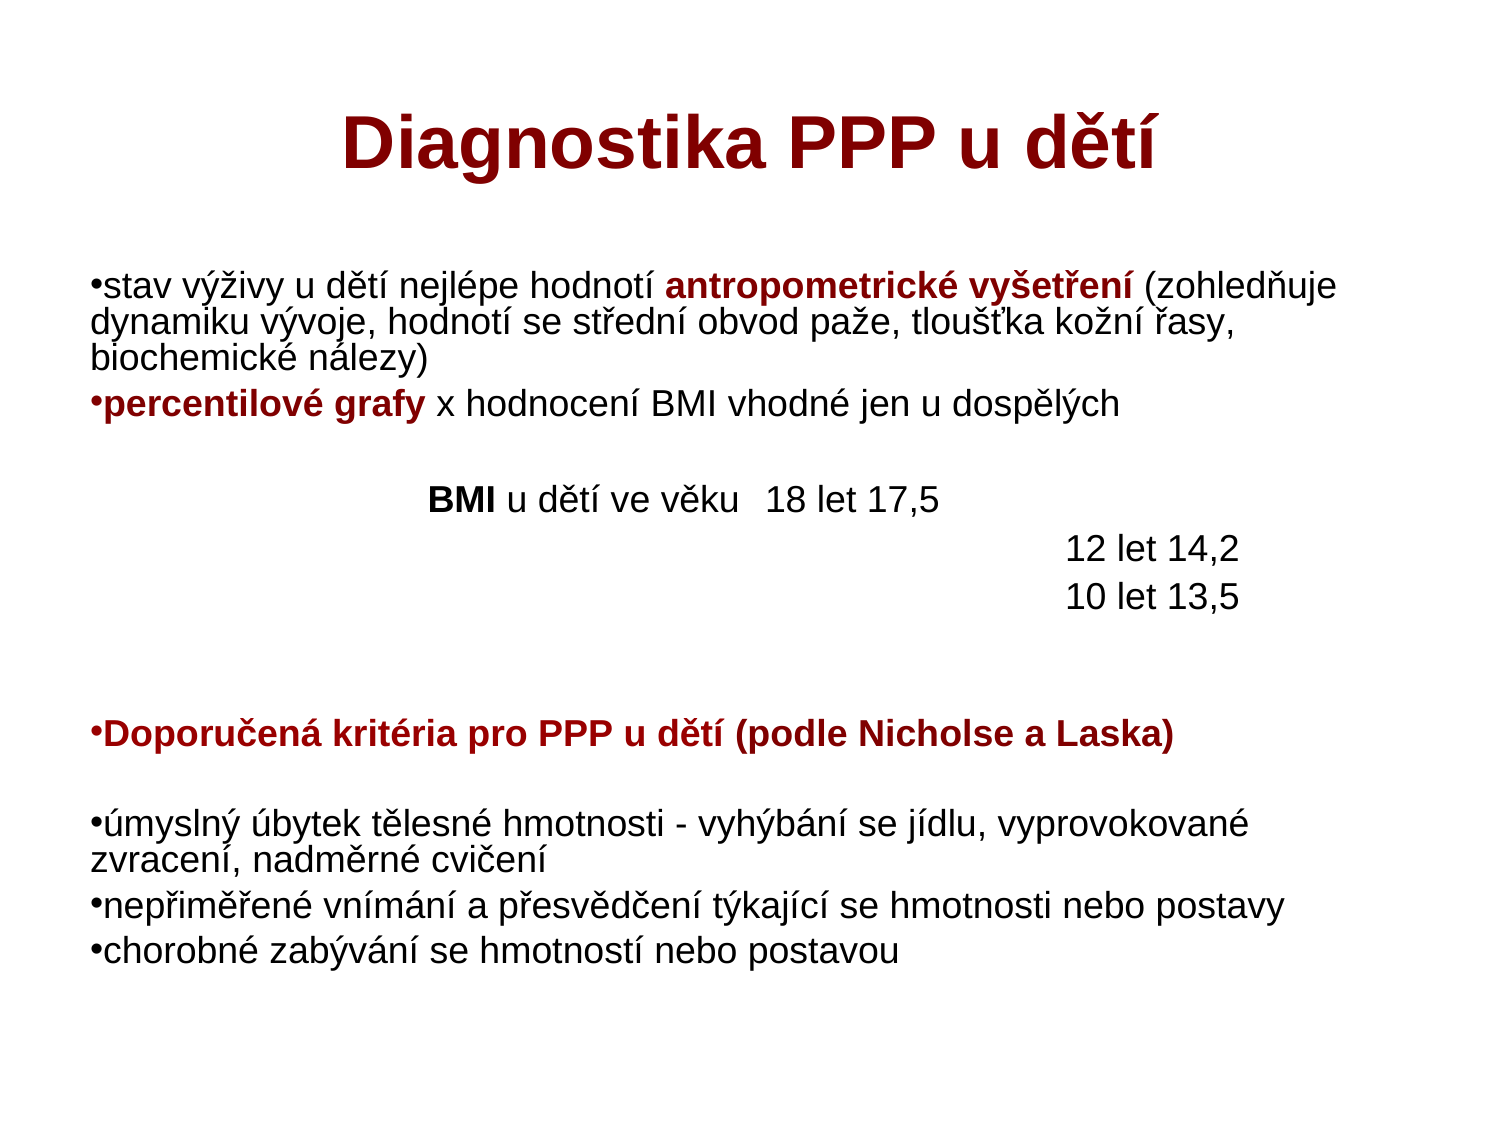

# Diagnostika PPP u dětí
stav výživy u dětí nejlépe hodnotí antropometrické vyšetření (zohledňuje dynamiku vývoje, hodnotí se střední obvod paže, tloušťka kožní řasy, biochemické nálezy)
percentilové grafy x hodnocení BMI vhodné jen u dospělých
BMI u dětí ve věku 	18 let 17,5
				12 let 14,2
				10 let 13,5
Doporučená kritéria pro PPP u dětí (podle Nicholse a Laska)
úmyslný úbytek tělesné hmotnosti - vyhýbání se jídlu, vyprovokované zvracení, nadměrné cvičení
nepřiměřené vnímání a přesvědčení týkající se hmotnosti nebo postavy
chorobné zabývání se hmotností nebo postavou